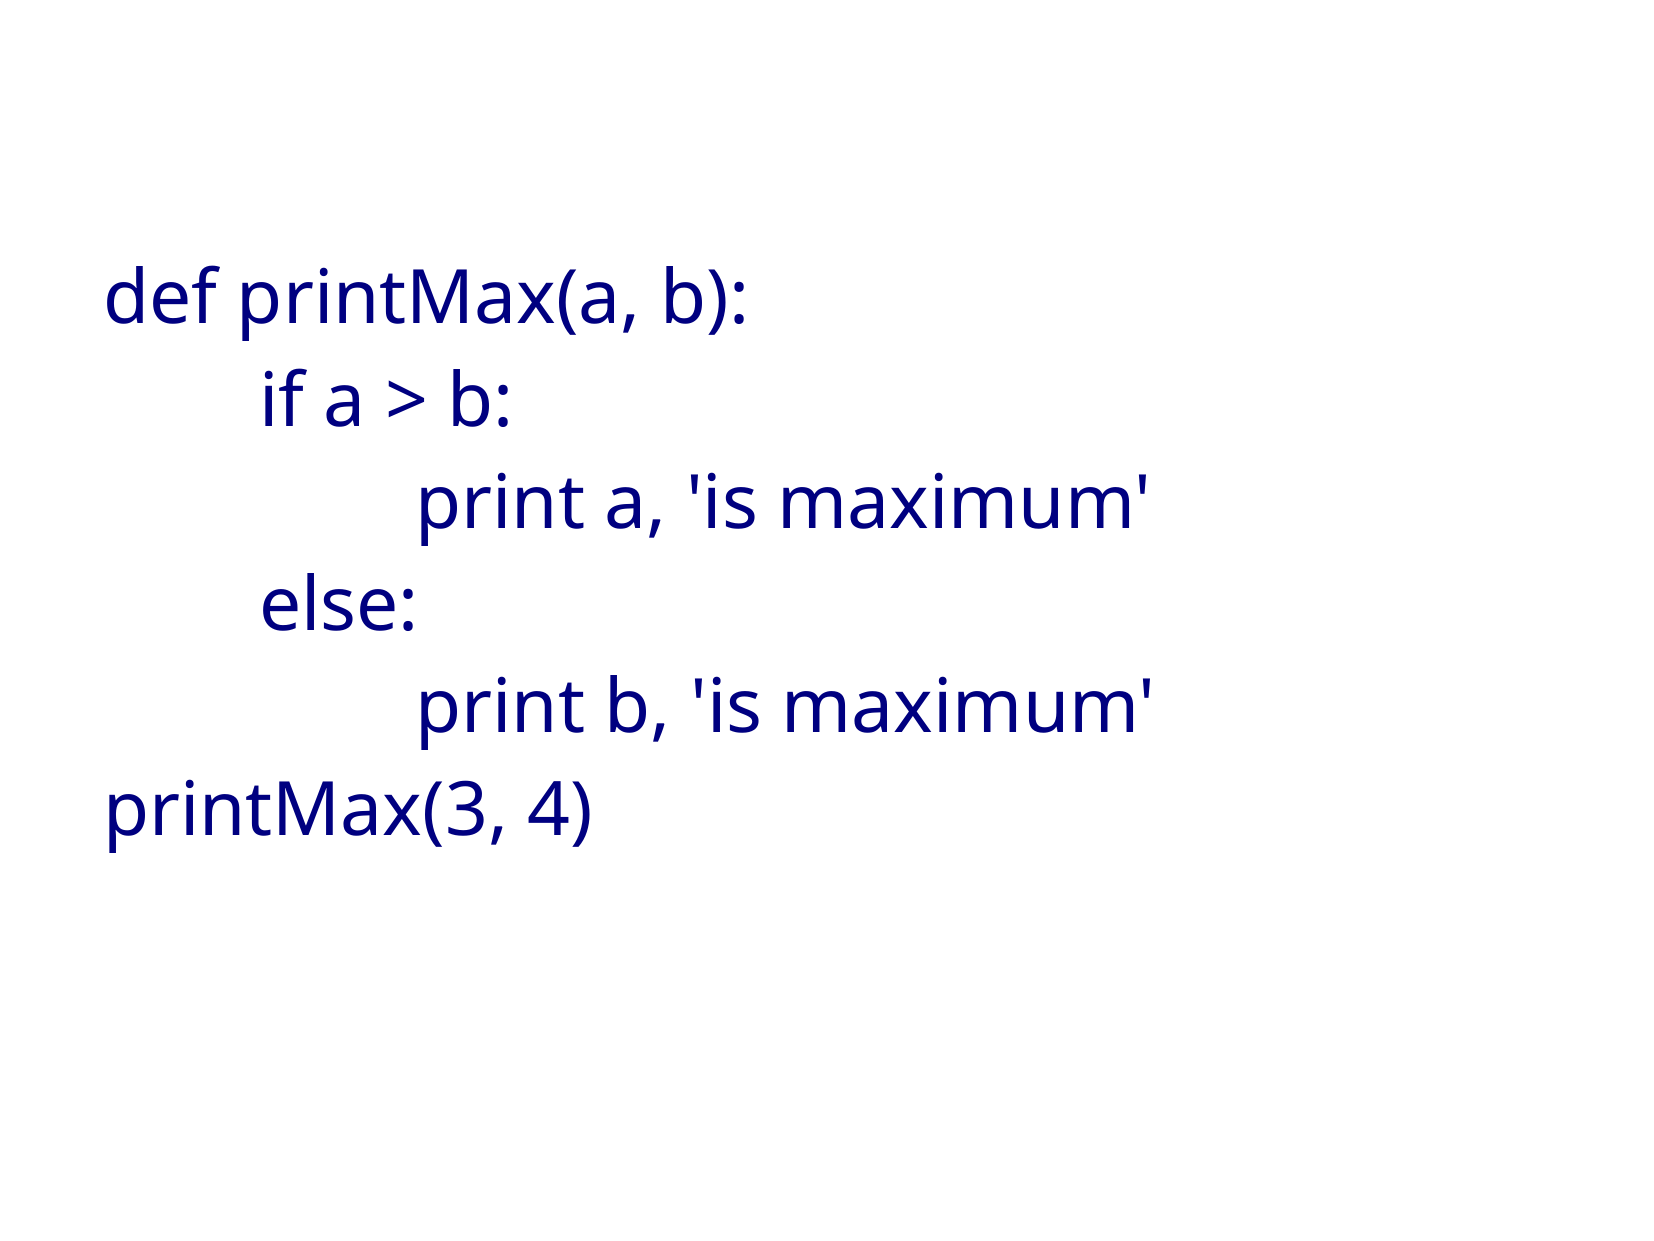

def printMax(a, b):
 if a > b:
 print a, 'is maximum'
 else:
 print b, 'is maximum'
printMax(3, 4)